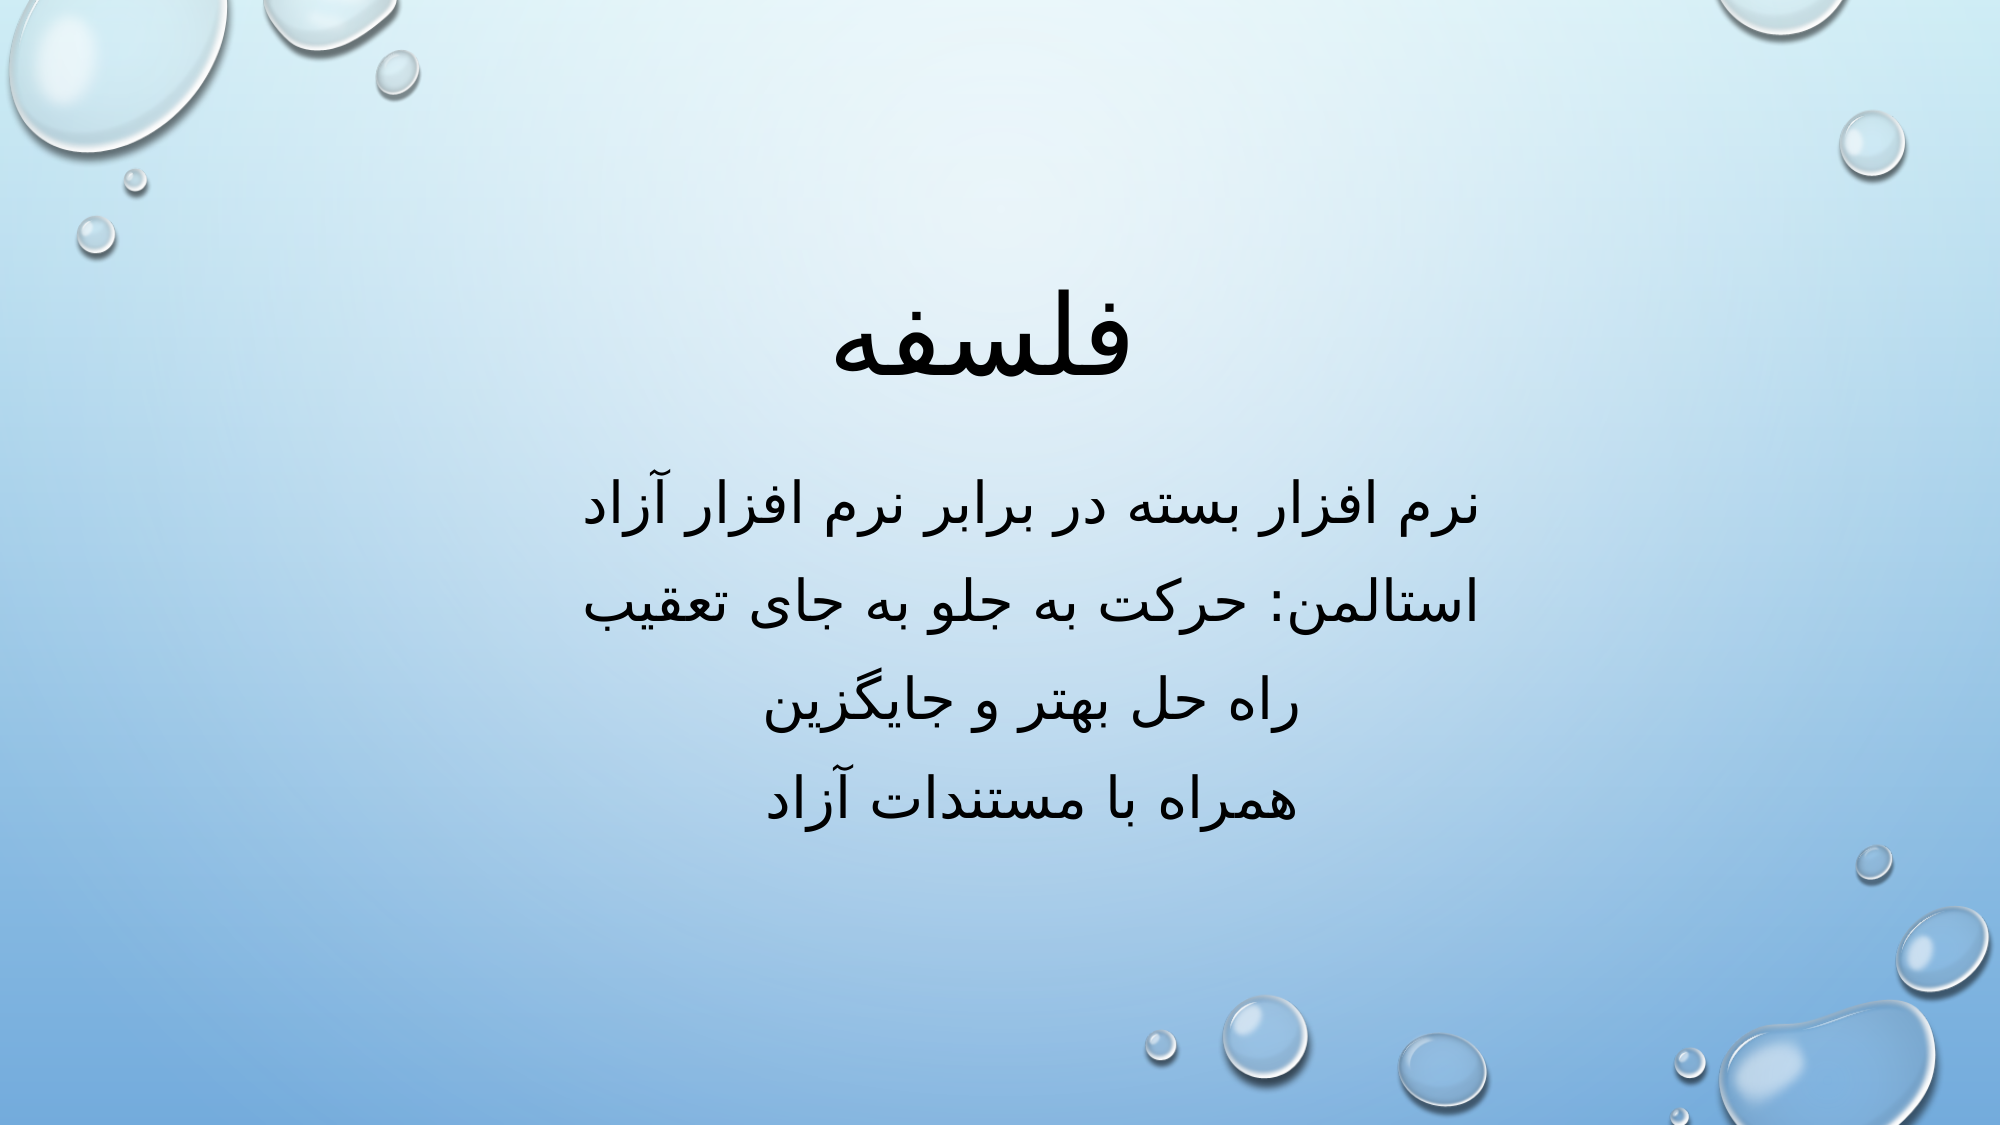

# فلسفه
نرم افزار بسته در برابر نرم افزار آزاد
استالمن: حرکت به جلو به جای تعقیب
راه حل بهتر و جایگزین
همراه با مستندات آزاد